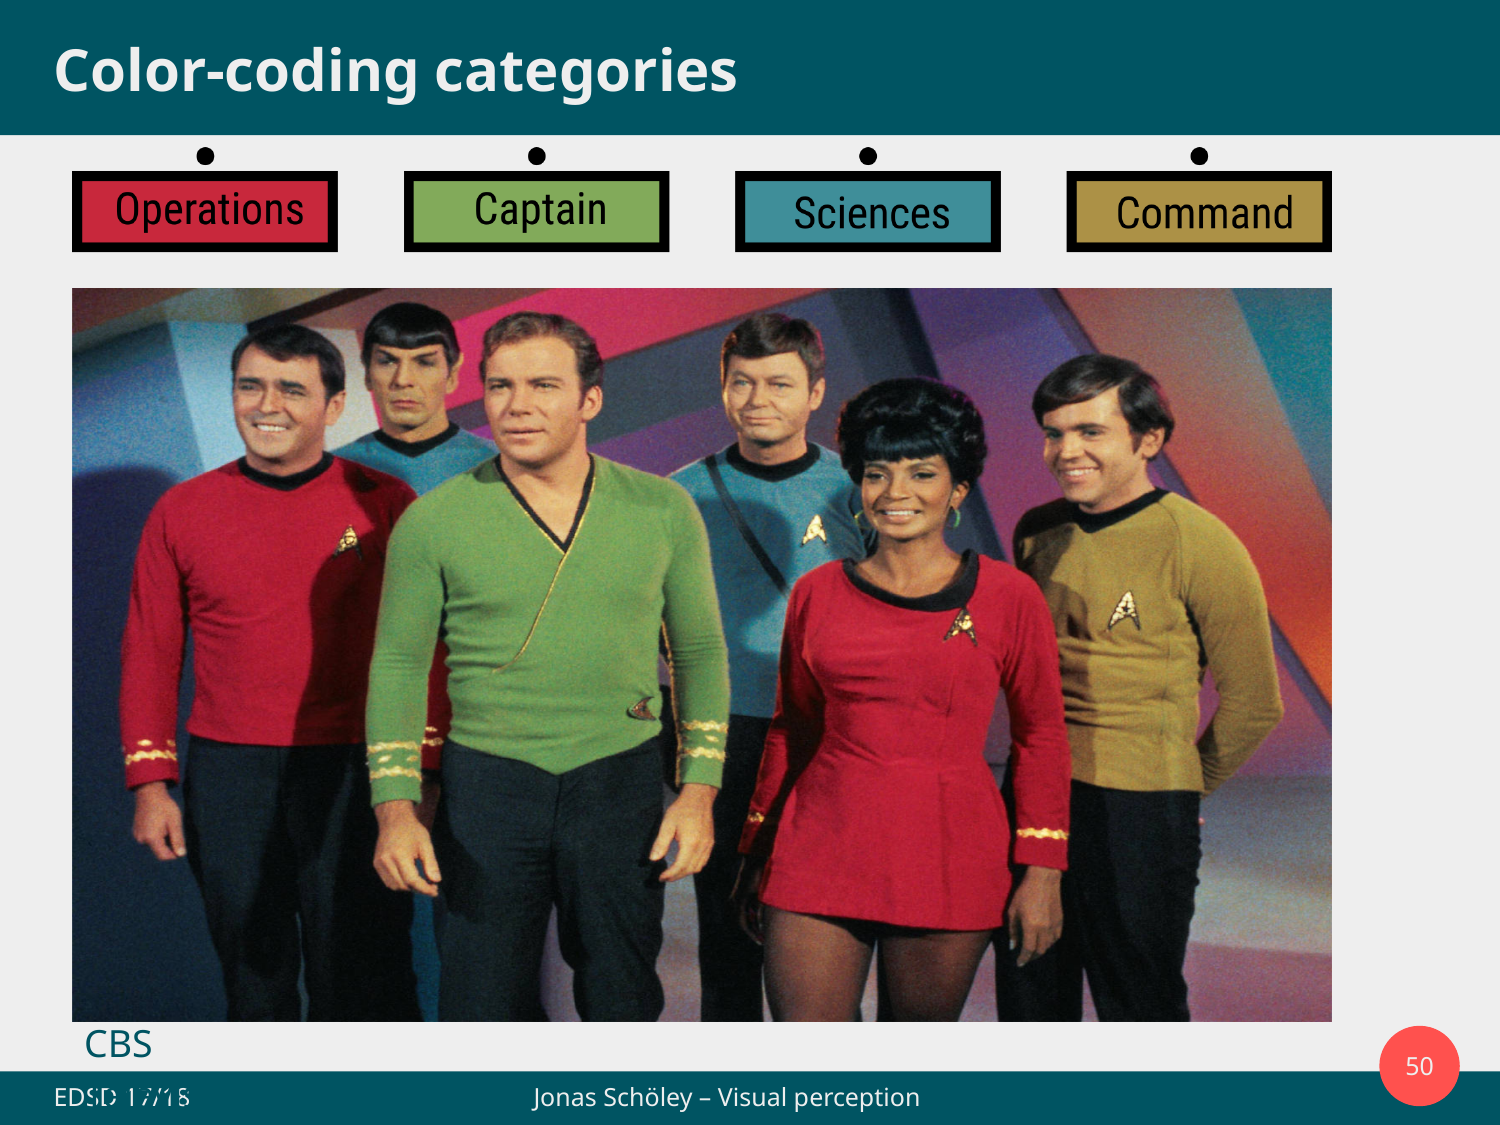

# Color-coding categories
CBS Television.
50
EDSD 17/18
Jonas Schöley – Visual perception